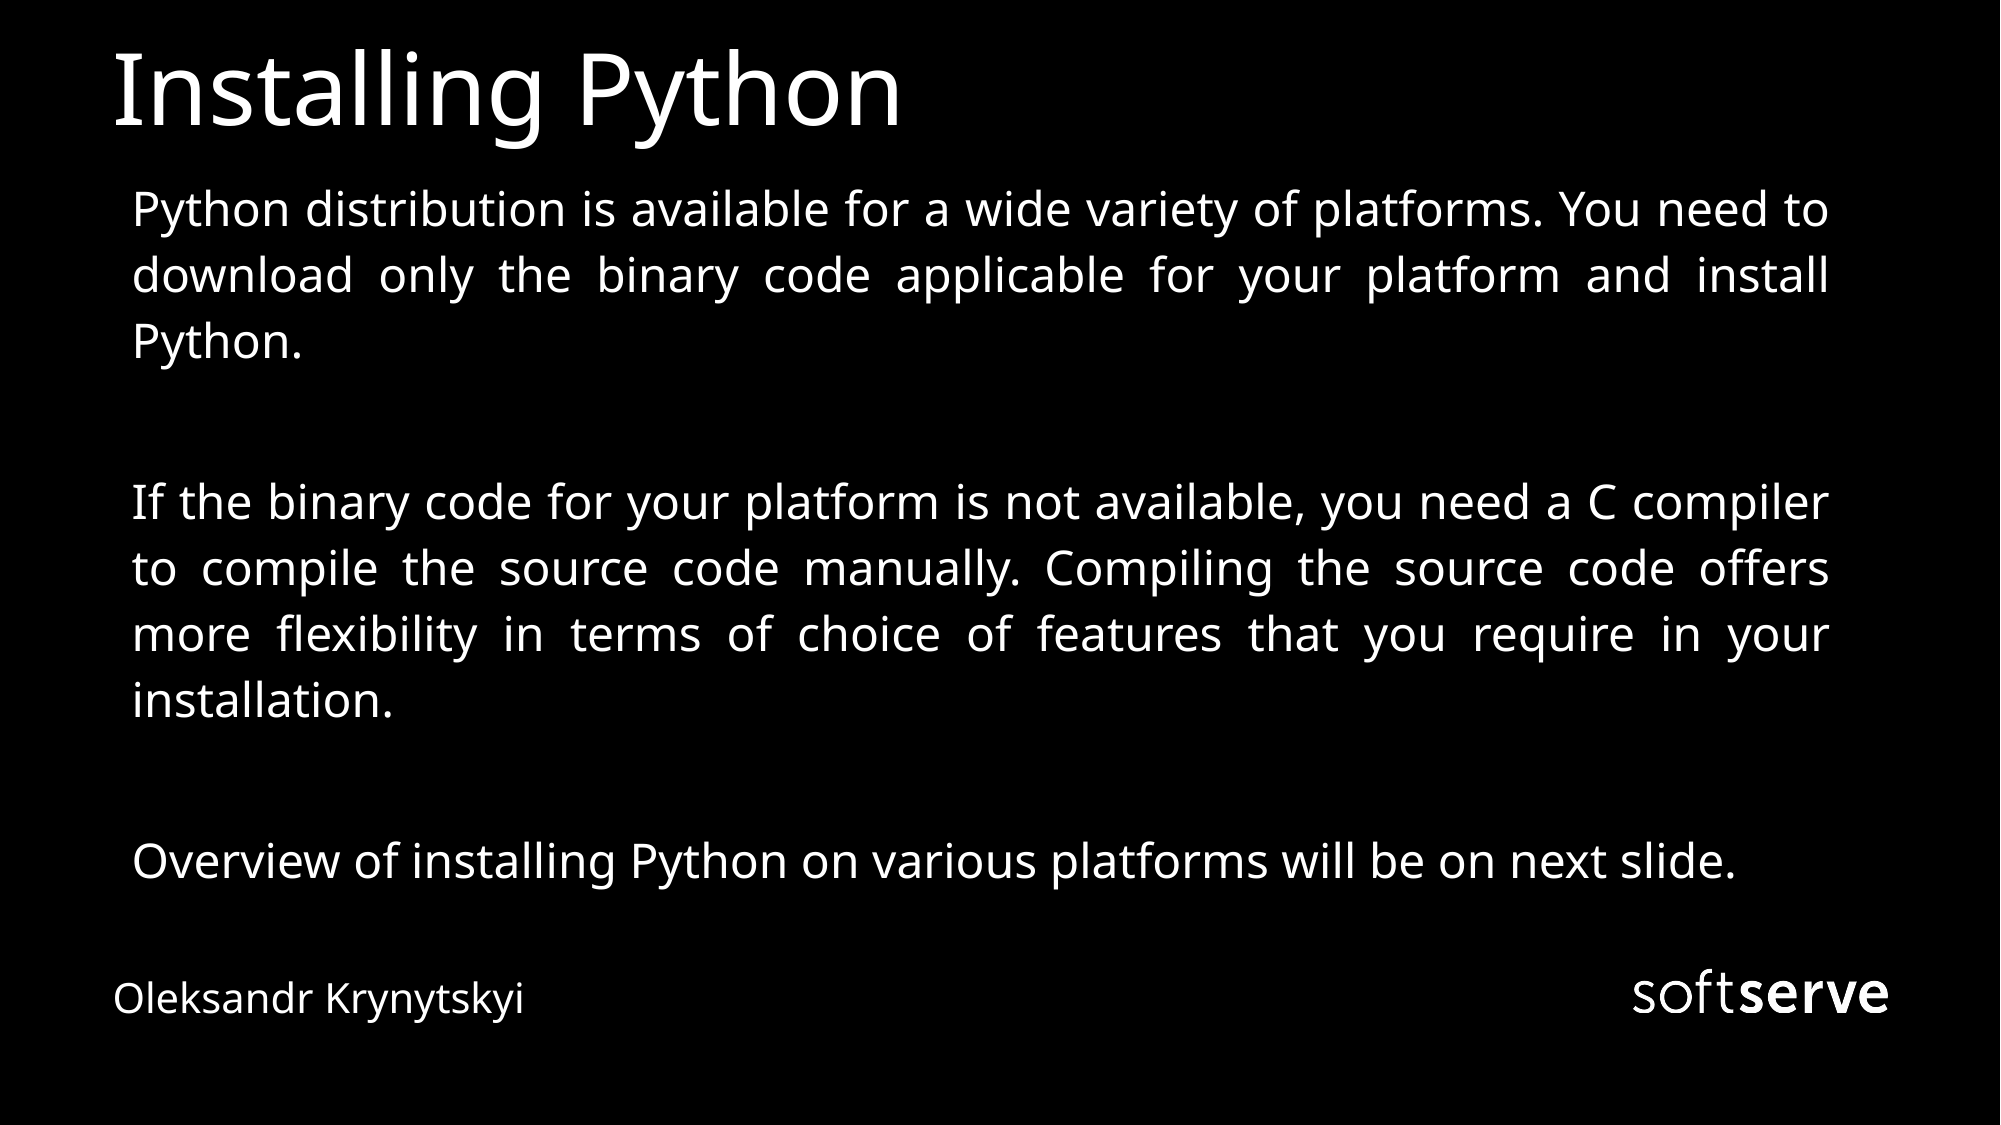

# Installing Python
Python distribution is available for a wide variety of platforms. You need to download only the binary code applicable for your platform and install Python.
If the binary code for your platform is not available, you need a C compiler to compile the source code manually. Compiling the source code offers more flexibility in terms of choice of features that you require in your installation.
Overview of installing Python on various platforms will be on next slide.
Oleksandr Krynytskyi